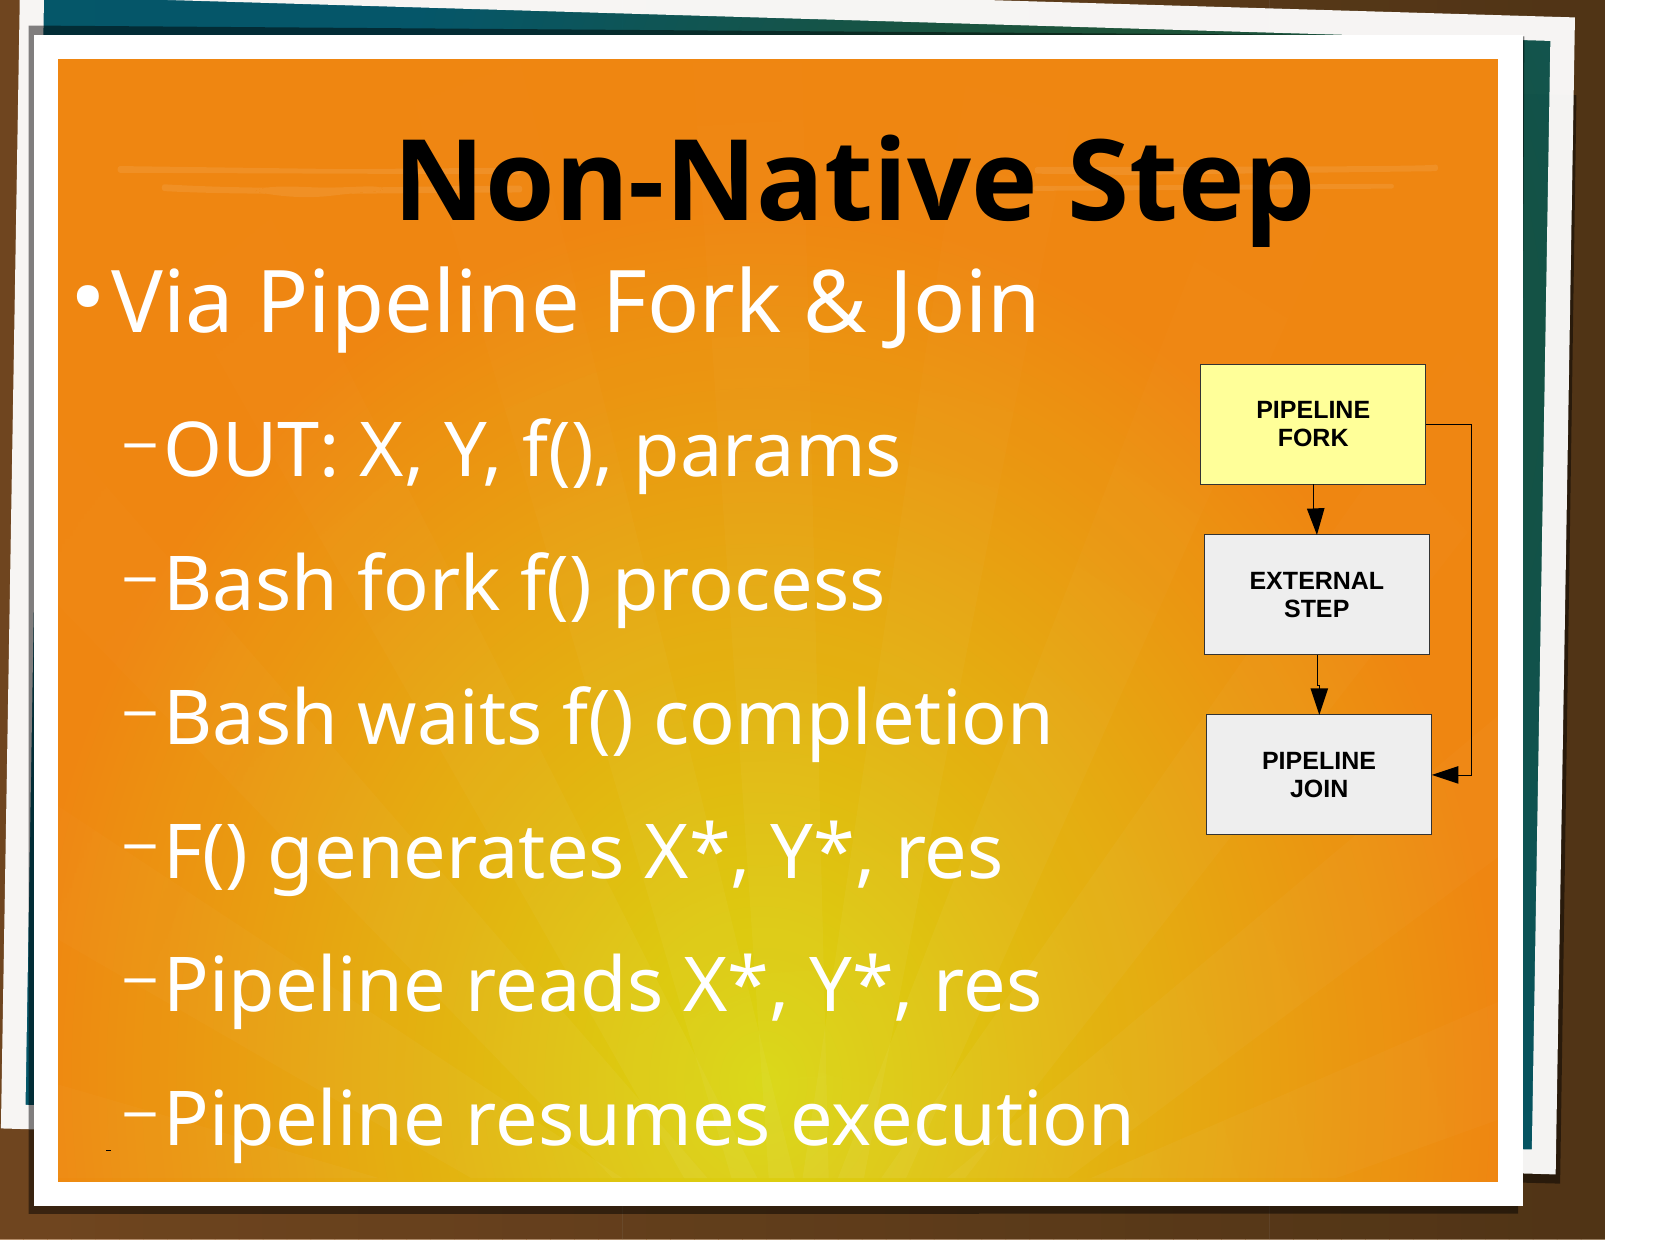

# Non-Native Step
Via Pipeline Fork & Join
OUT: X, Y, f(), params
Bash fork f() process
Bash waits f() completion
F() generates X*, Y*, res
Pipeline reads X*, Y*, res
Pipeline resumes execution
PIPELINE
FORK
EXTERNAL
STEP
PIPELINE
JOIN